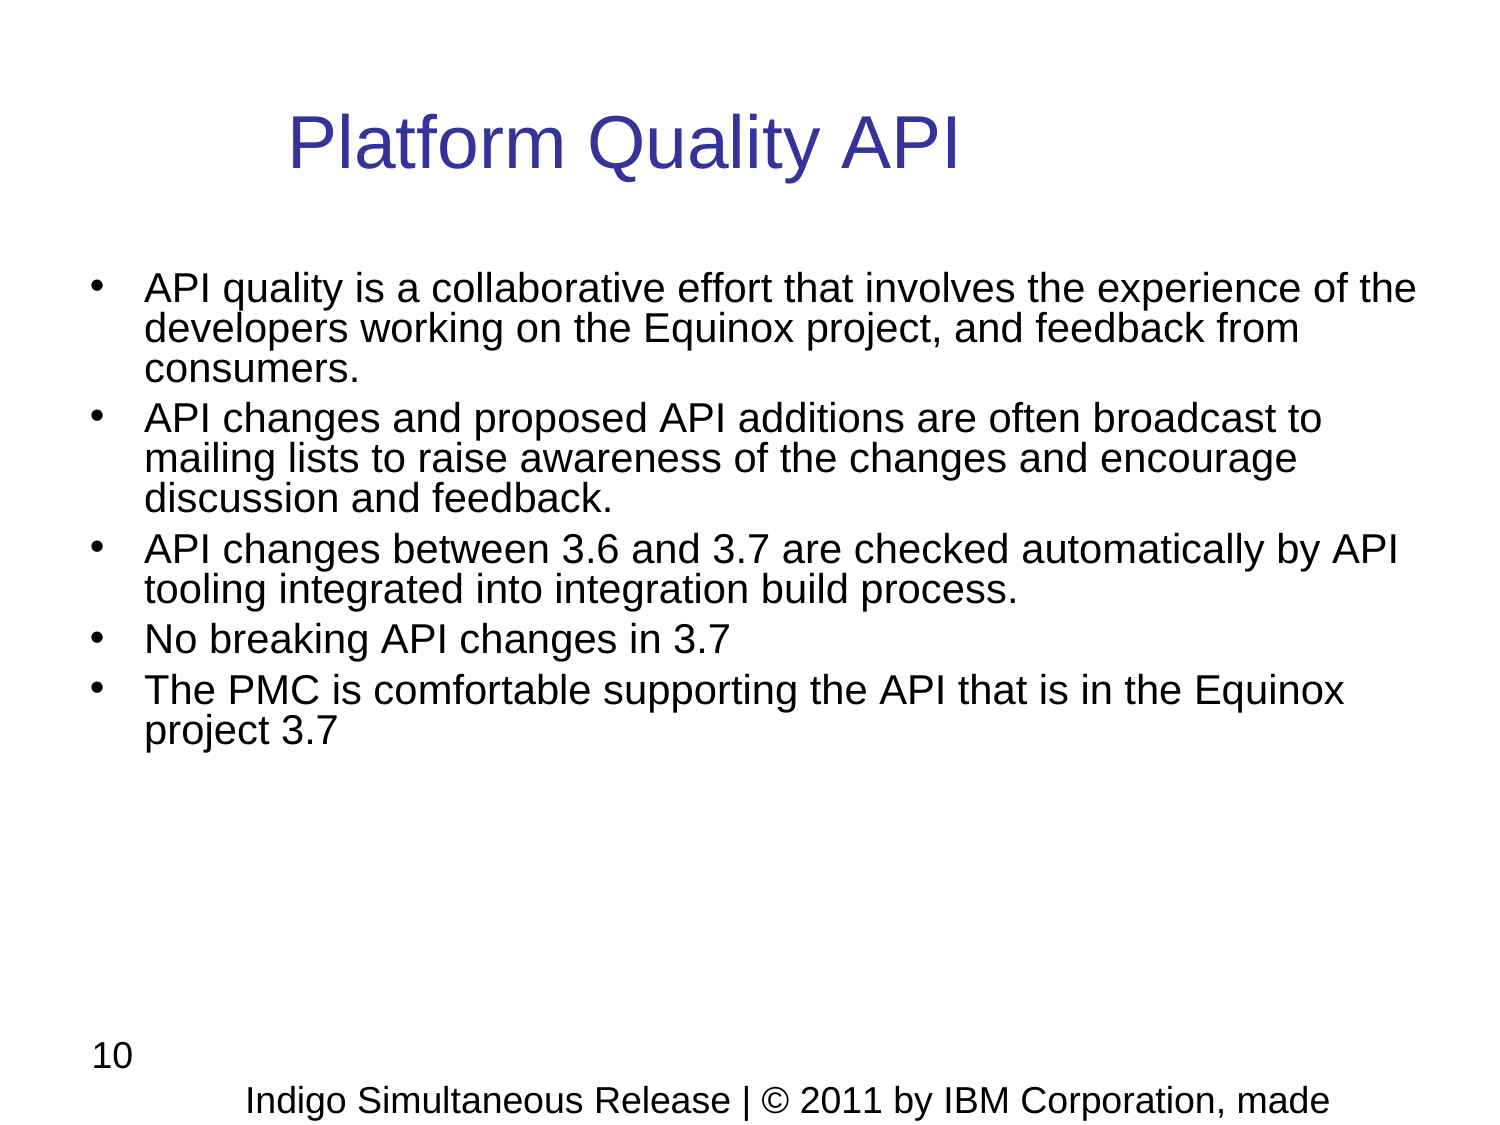

# Platform Quality API
API quality is a collaborative effort that involves the experience of the developers working on the Equinox project, and feedback from consumers.
API changes and proposed API additions are often broadcast to mailing lists to raise awareness of the changes and encourage discussion and feedback.
API changes between 3.6 and 3.7 are checked automatically by API tooling integrated into integration build process.
No breaking API changes in 3.7
The PMC is comfortable supporting the API that is in the Equinox project 3.7
10